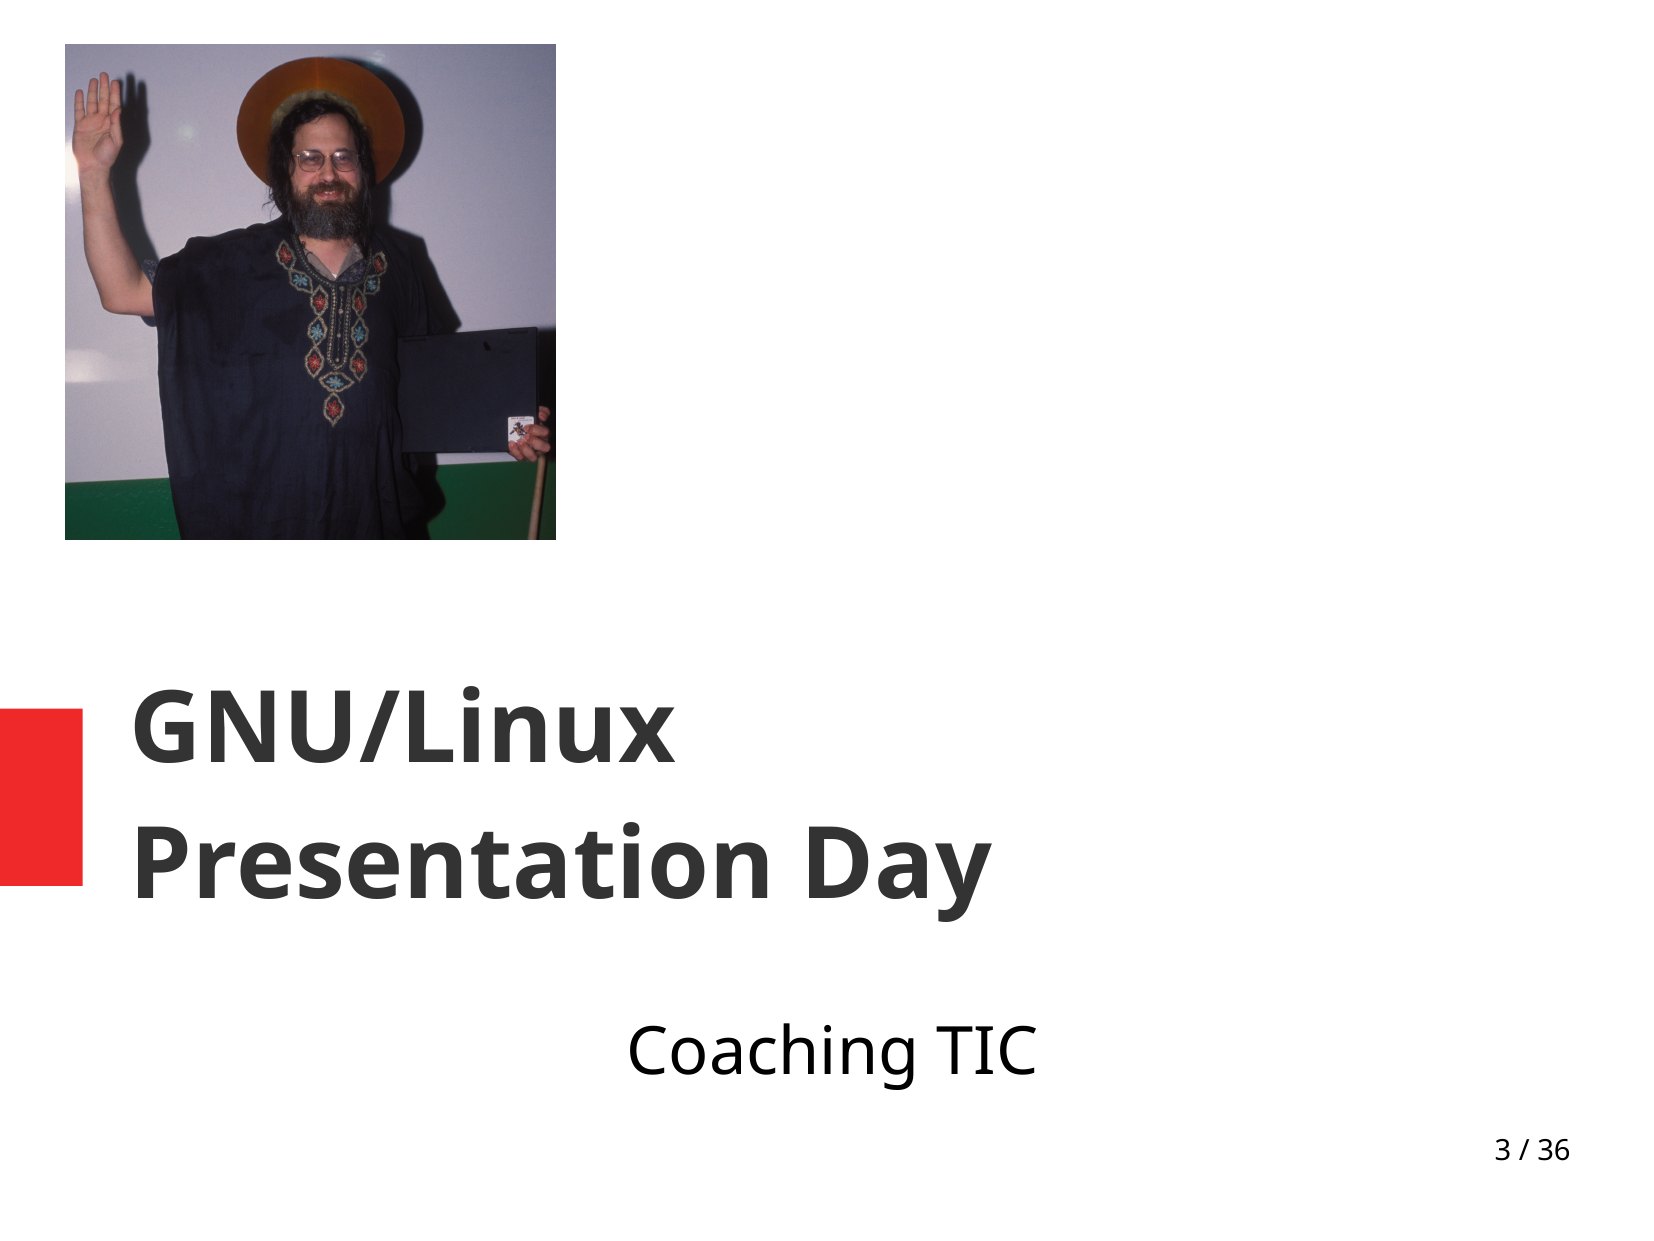

# GNU/Linux Presentation Day
Coaching TIC
3